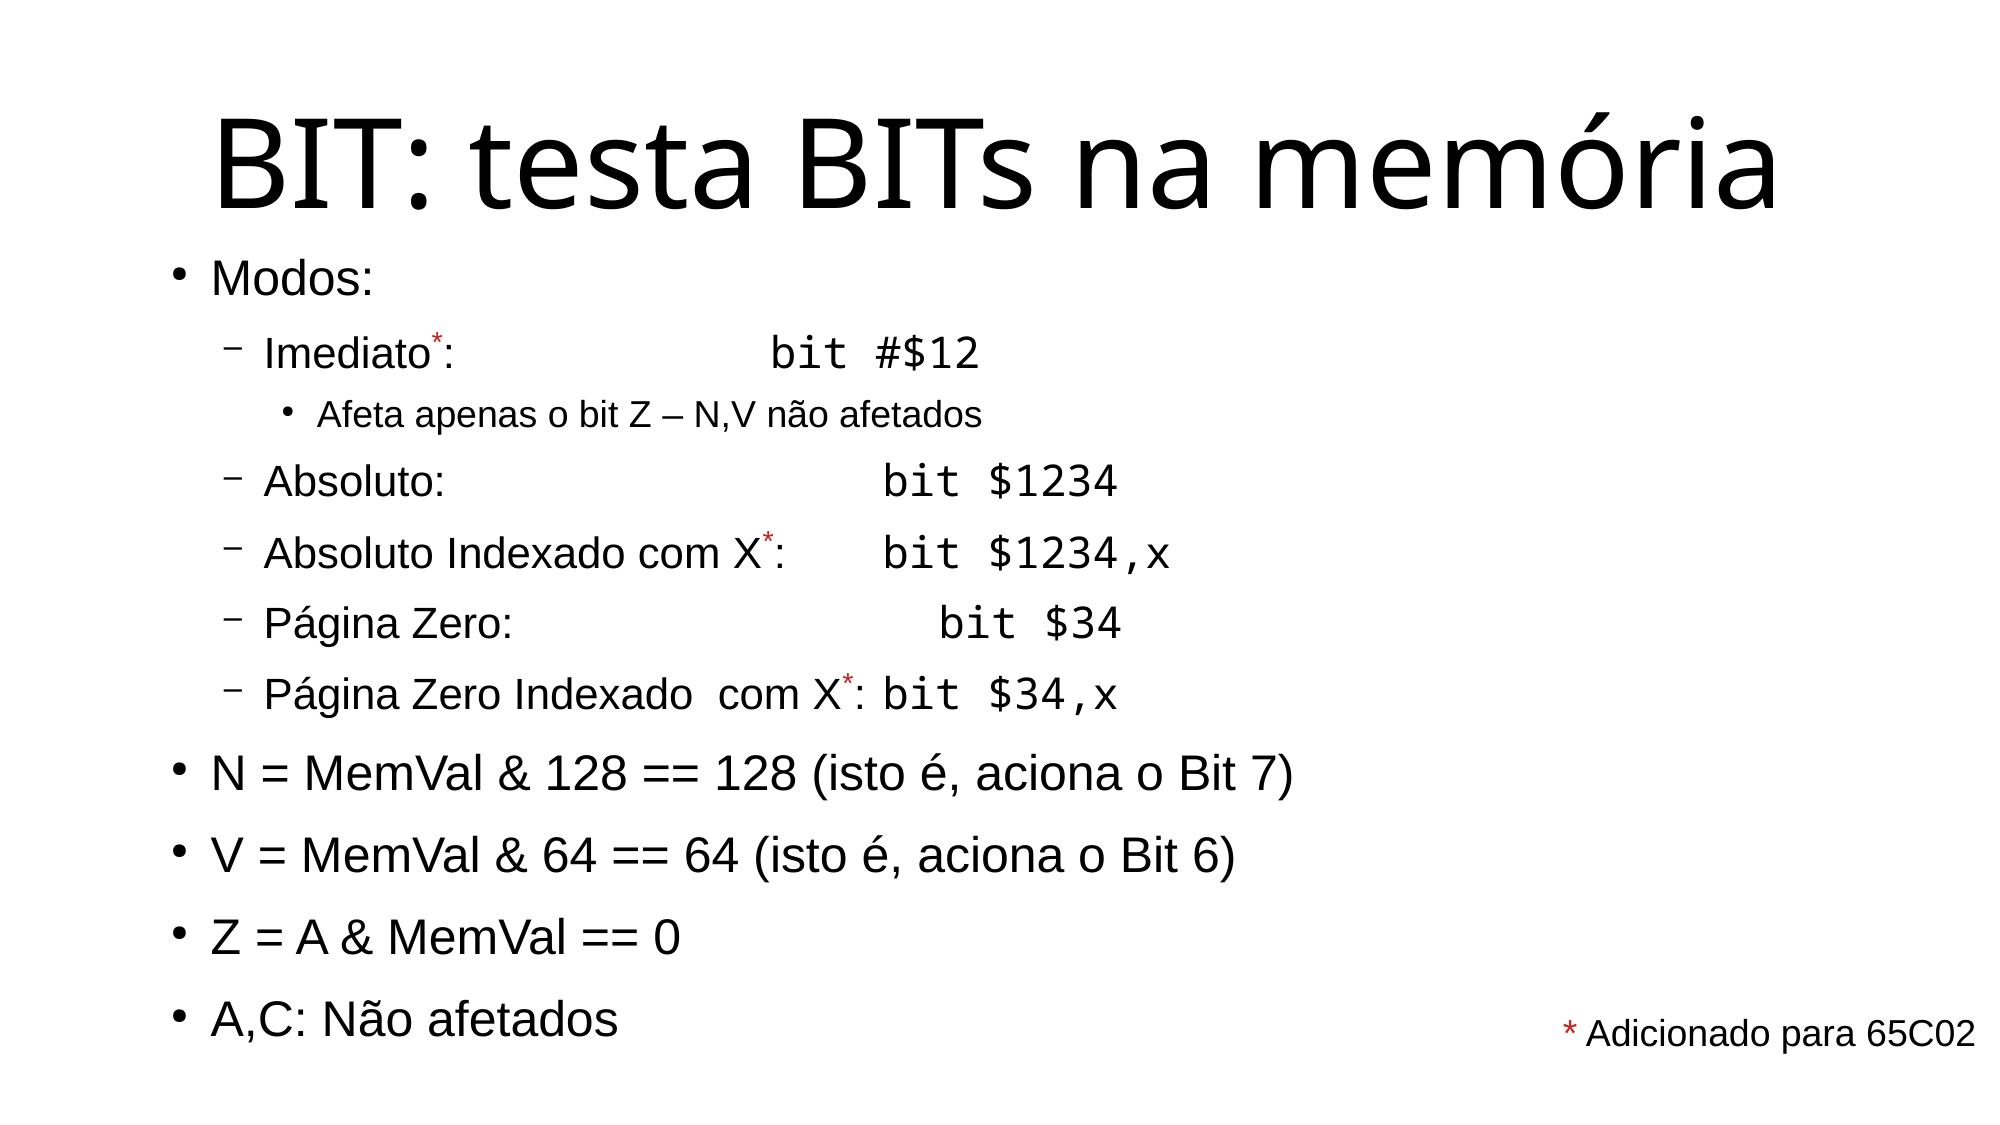

BIT: testa BITs na memória
# Modos:
Imediato*:								 	 	bit #$12
Afeta apenas o bit Z – N,V não afetados
Absoluto:		 	 	bit $1234
Absoluto Indexado com X*:	 	bit $1234,x
Página Zero:					 			 		 	bit $34
Página Zero Indexado com X*: 	bit $34,x
N = MemVal & 128 == 128 (isto é, aciona o Bit 7)
V = MemVal & 64 == 64 (isto é, aciona o Bit 6)
Z = A & MemVal == 0
A,C: Não afetados
* Adicionado para 65C02